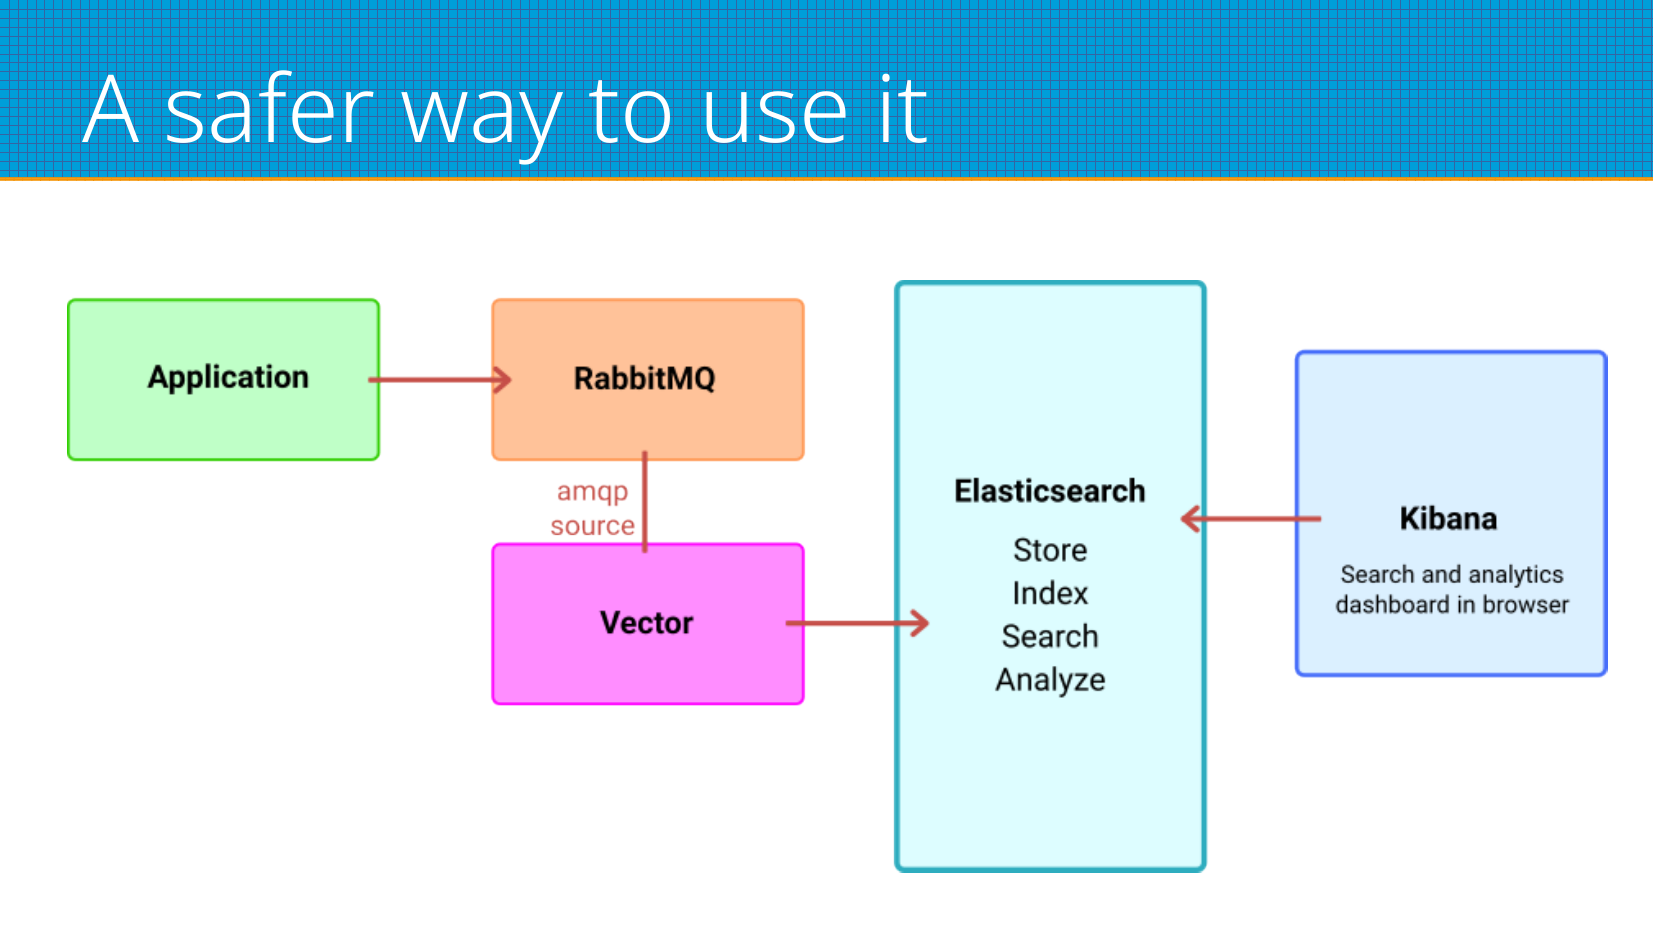

# A safer way to use it